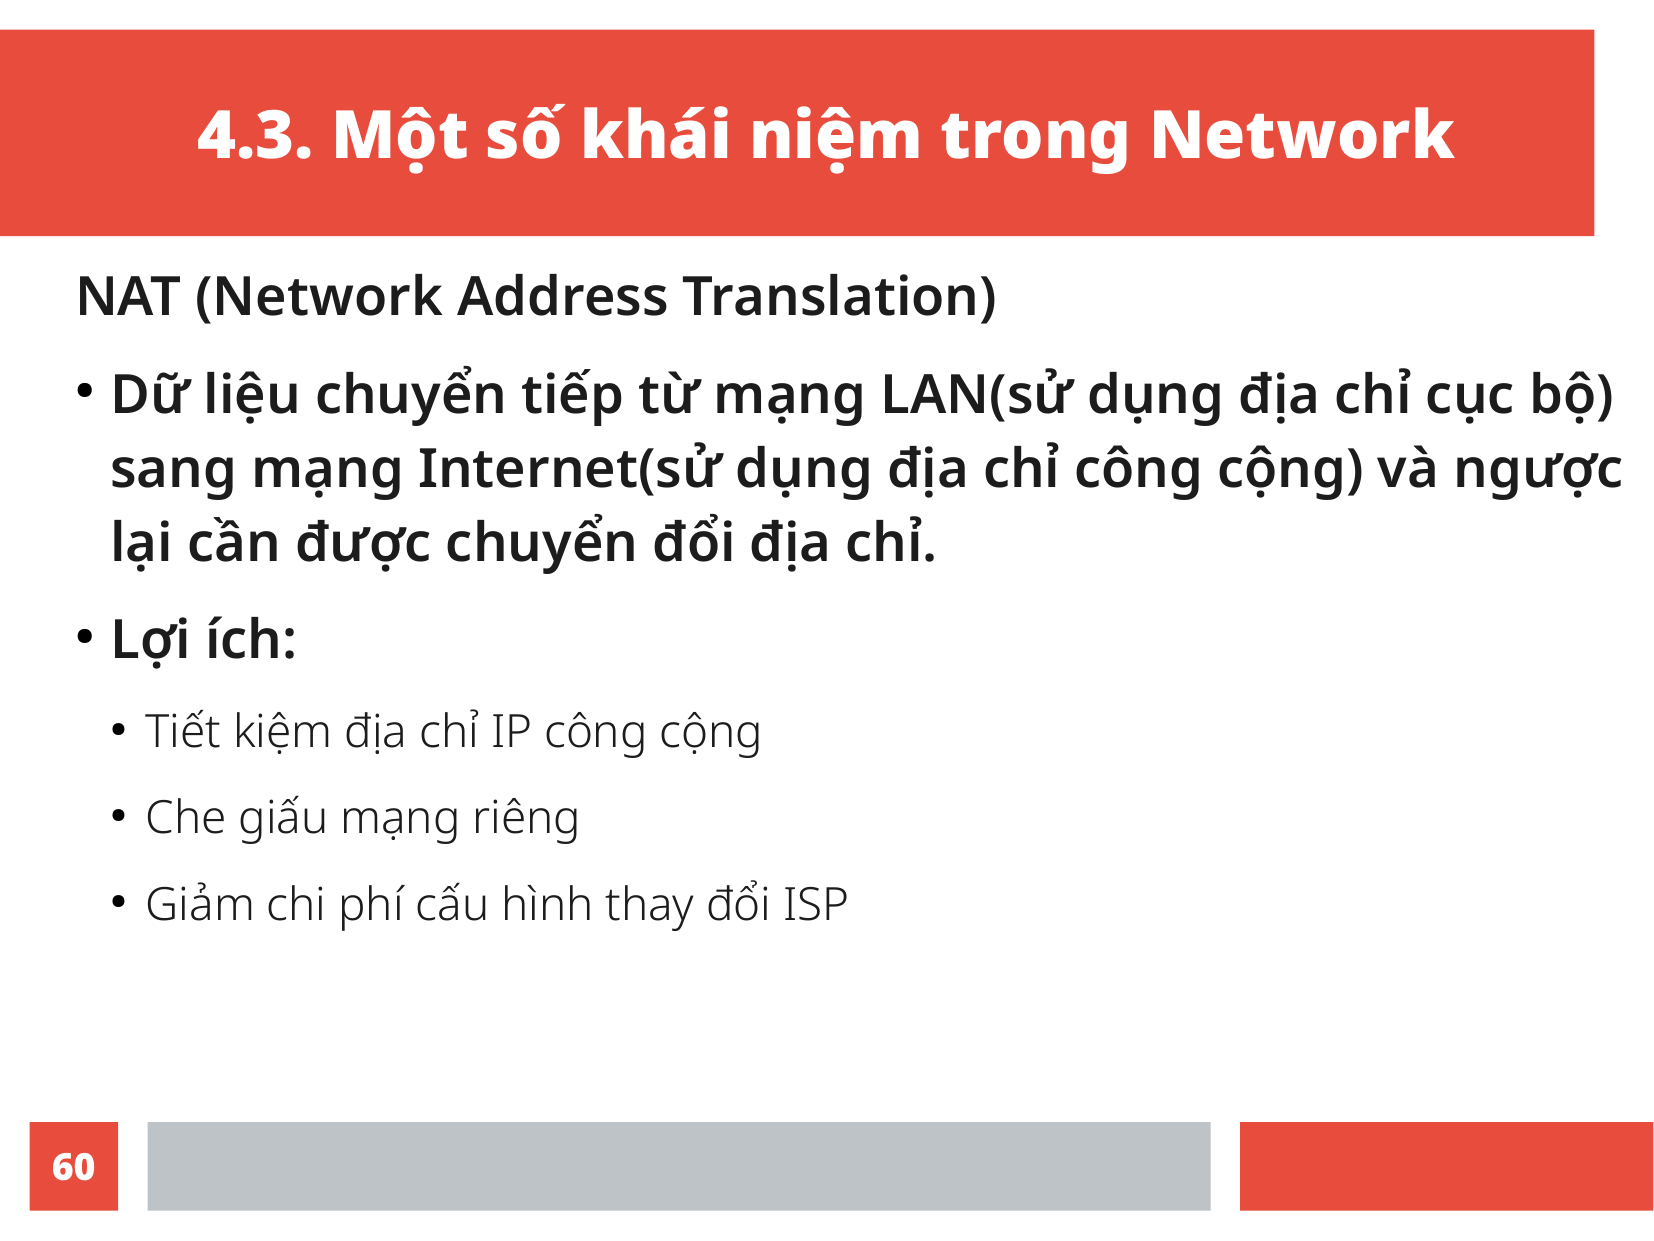

# 4.3. Một số khái niệm trong Network
NAT (Network Address Translation)
Dữ liệu chuyển tiếp từ mạng LAN(sử dụng địa chỉ cục bộ) sang mạng Internet(sử dụng địa chỉ công cộng) và ngược lại cần được chuyển đổi địa chỉ.
Lợi ích:
Tiết kiệm địa chỉ IP công cộng
Che giấu mạng riêng
Giảm chi phí cấu hình thay đổi ISP
60